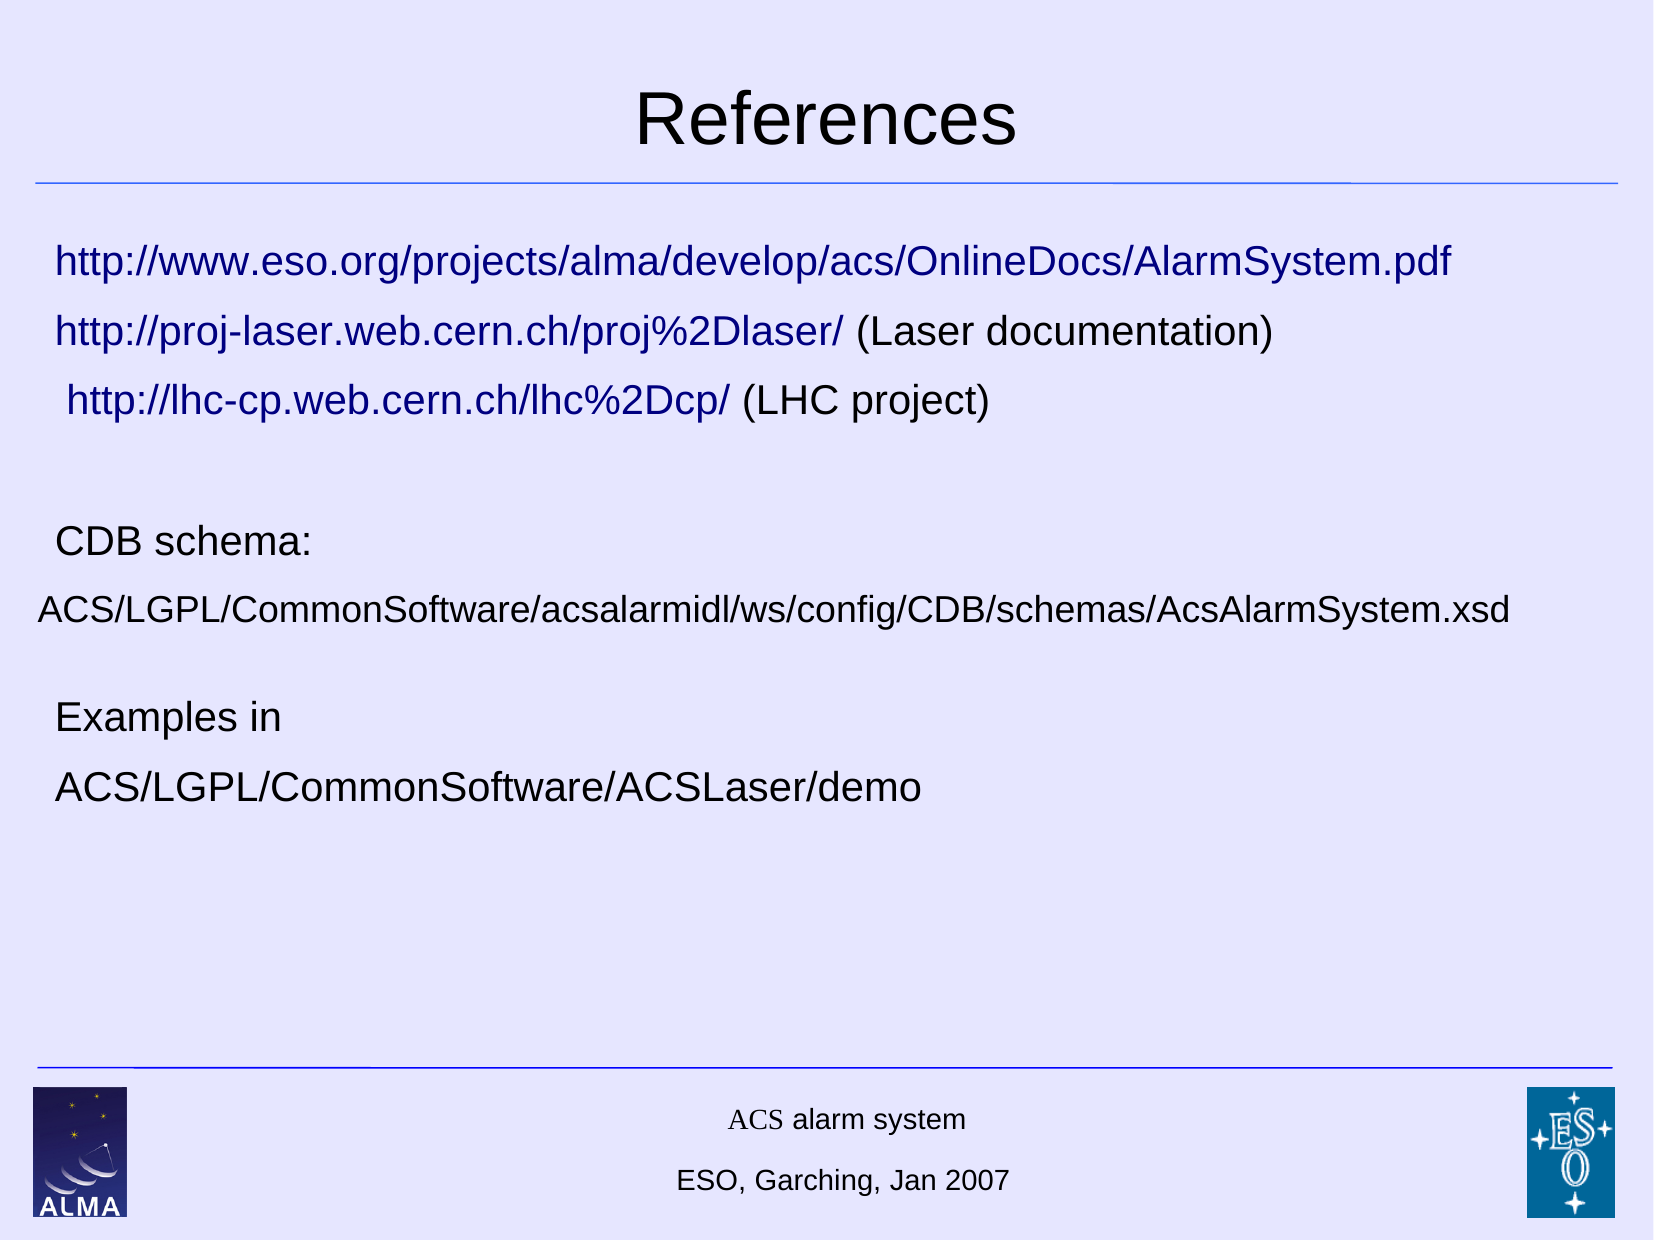

# References
http://www.eso.org/projects/alma/develop/acs/OnlineDocs/AlarmSystem.pdf
http://proj-laser.web.cern.ch/proj%2Dlaser/ (Laser documentation)
 http://lhc-cp.web.cern.ch/lhc%2Dcp/ (LHC project)
CDB schema:
ACS/LGPL/CommonSoftware/acsalarmidl/ws/config/CDB/schemas/AcsAlarmSystem.xsd
Examples in
ACS/LGPL/CommonSoftware/ACSLaser/demo